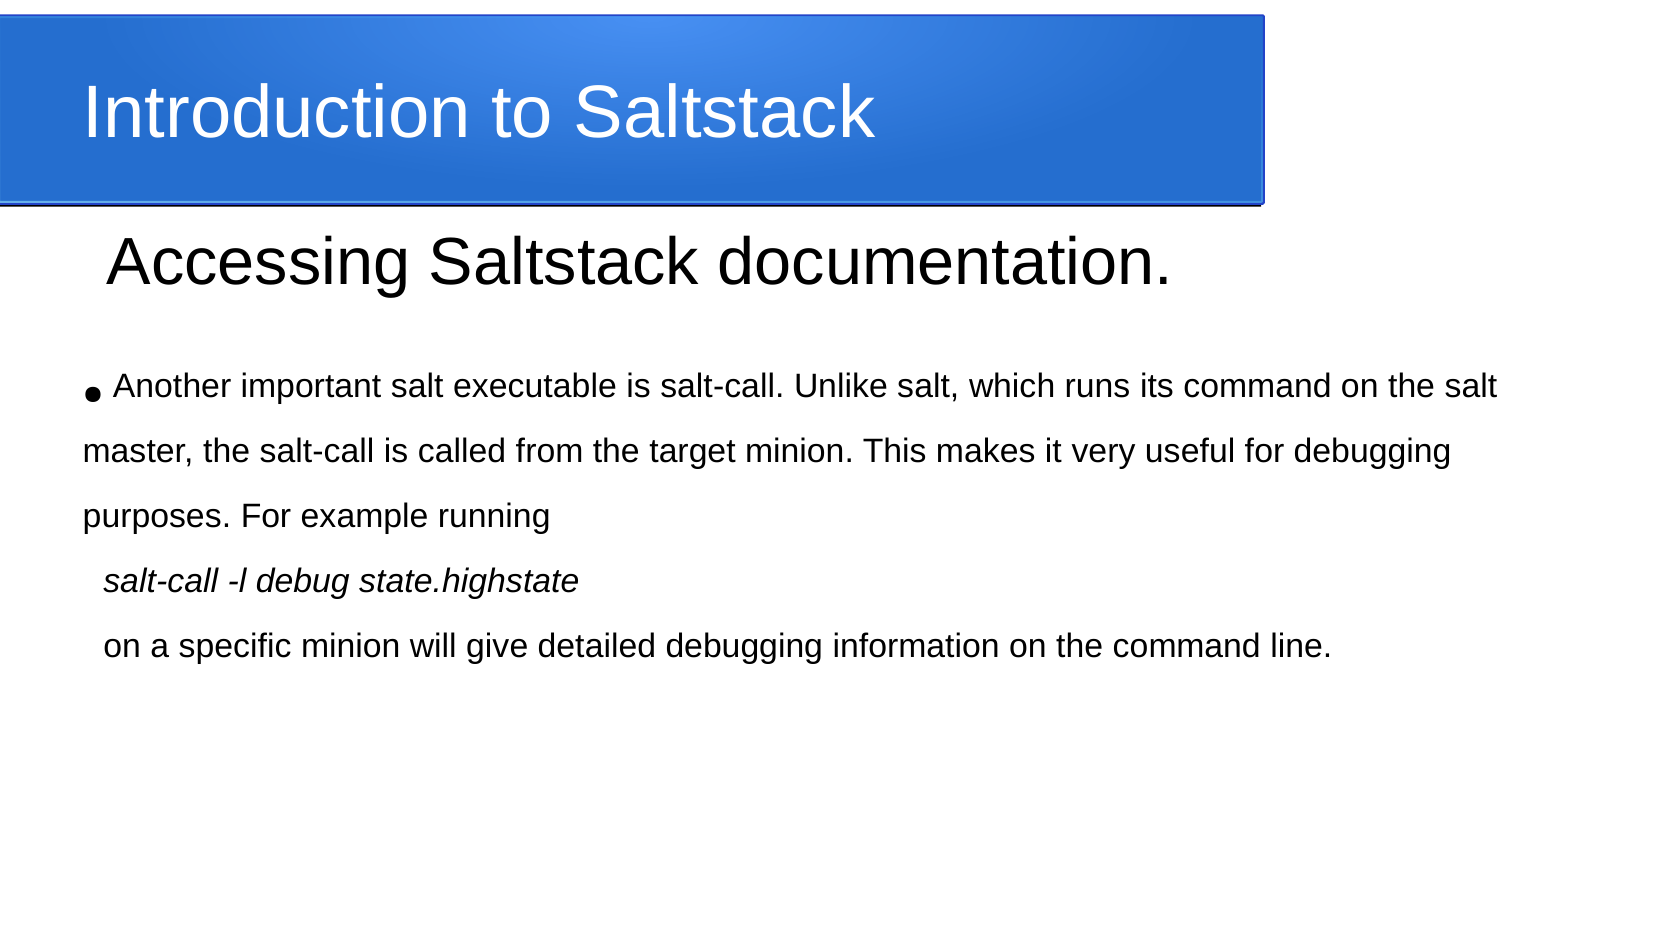

# Introduction to Saltstack
Accessing Saltstack documentation.
 Another important salt executable is salt-call. Unlike salt, which runs its command on the salt master, the salt-call is called from the target minion. This makes it very useful for debugging purposes. For example running
salt-call -l debug state.highstate
on a specific minion will give detailed debugging information on the command line.